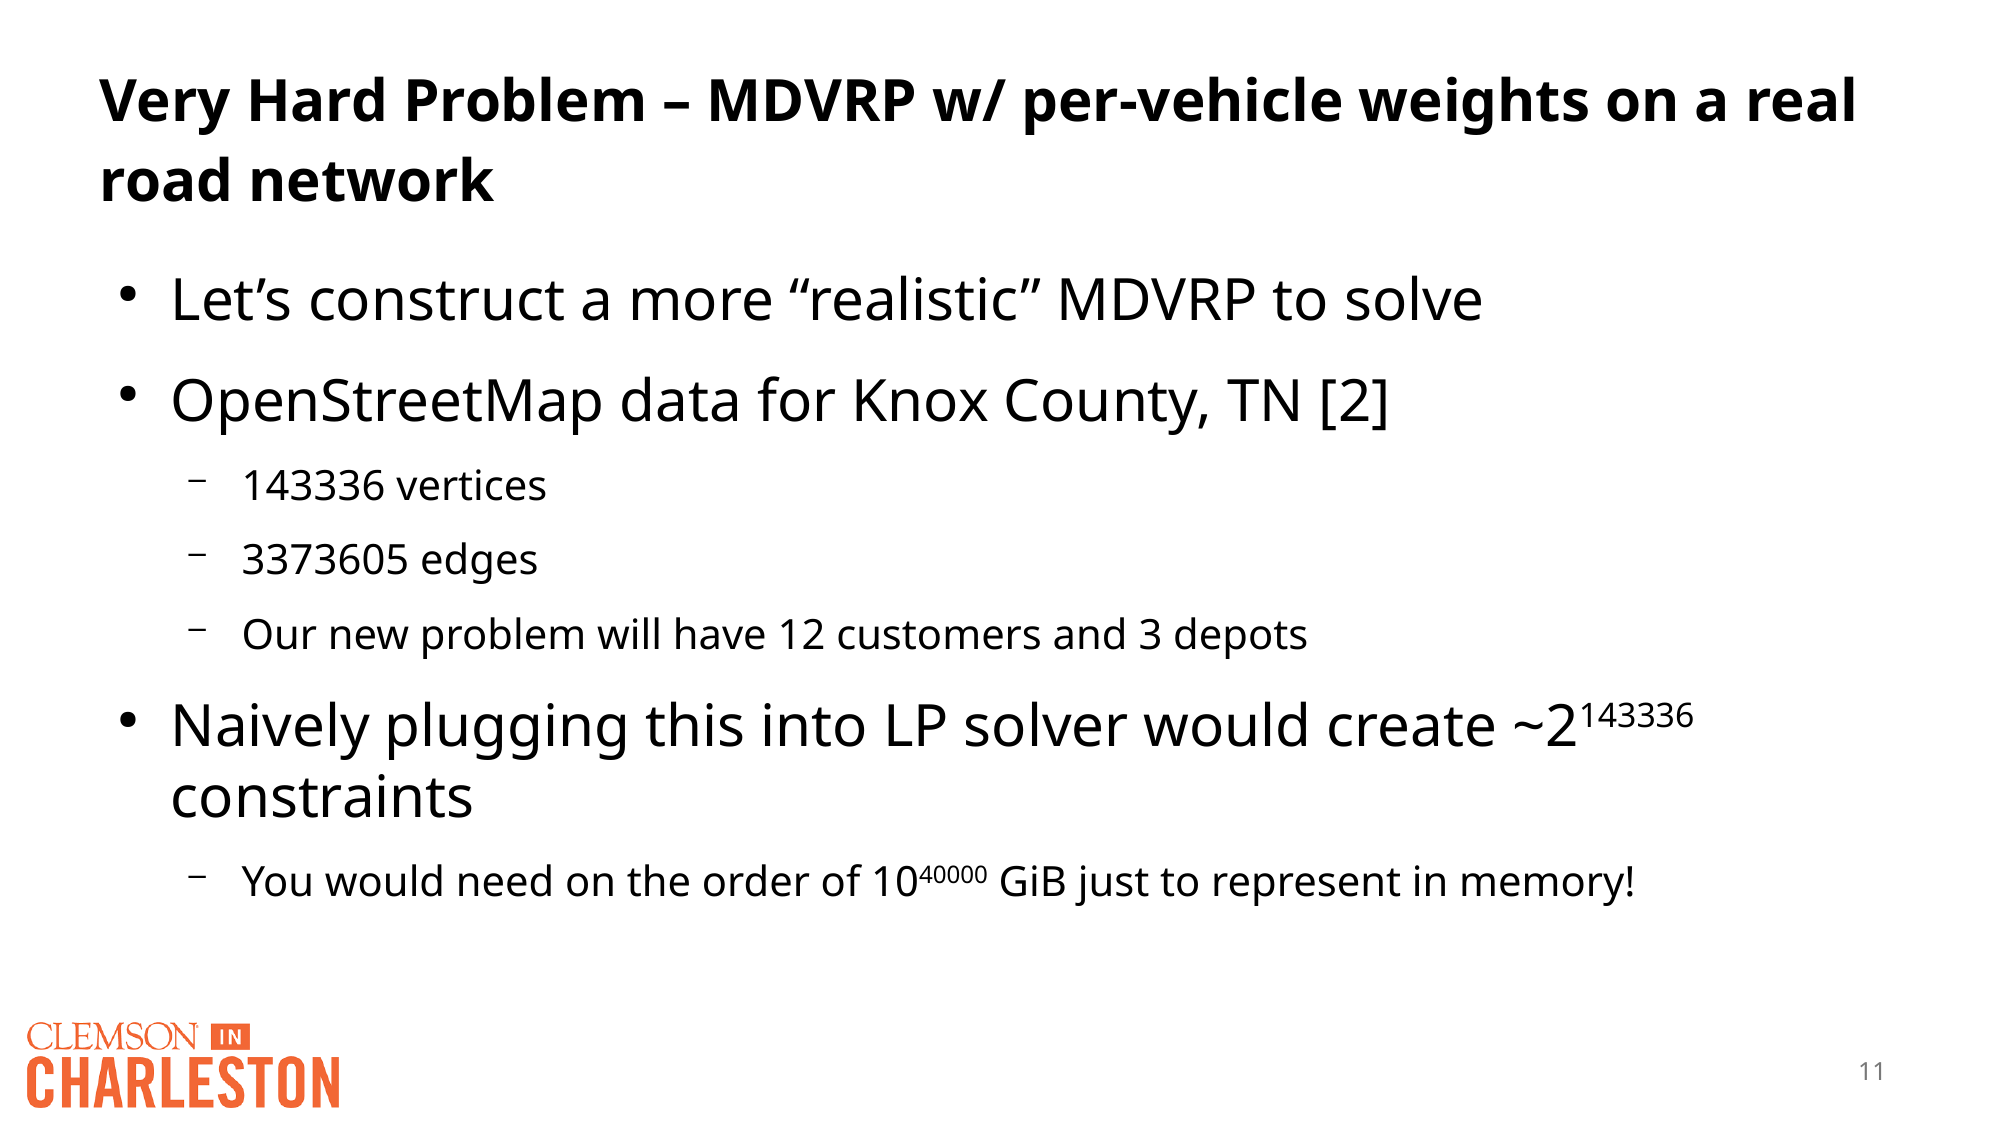

# Very Hard Problem – MDVRP w/ per-vehicle weights on a real road network
Let’s construct a more “realistic” MDVRP to solve
OpenStreetMap data for Knox County, TN [2]
143336 vertices
3373605 edges
Our new problem will have 12 customers and 3 depots
Naively plugging this into LP solver would create ~2143336 constraints
You would need on the order of 1040000 GiB just to represent in memory!
11